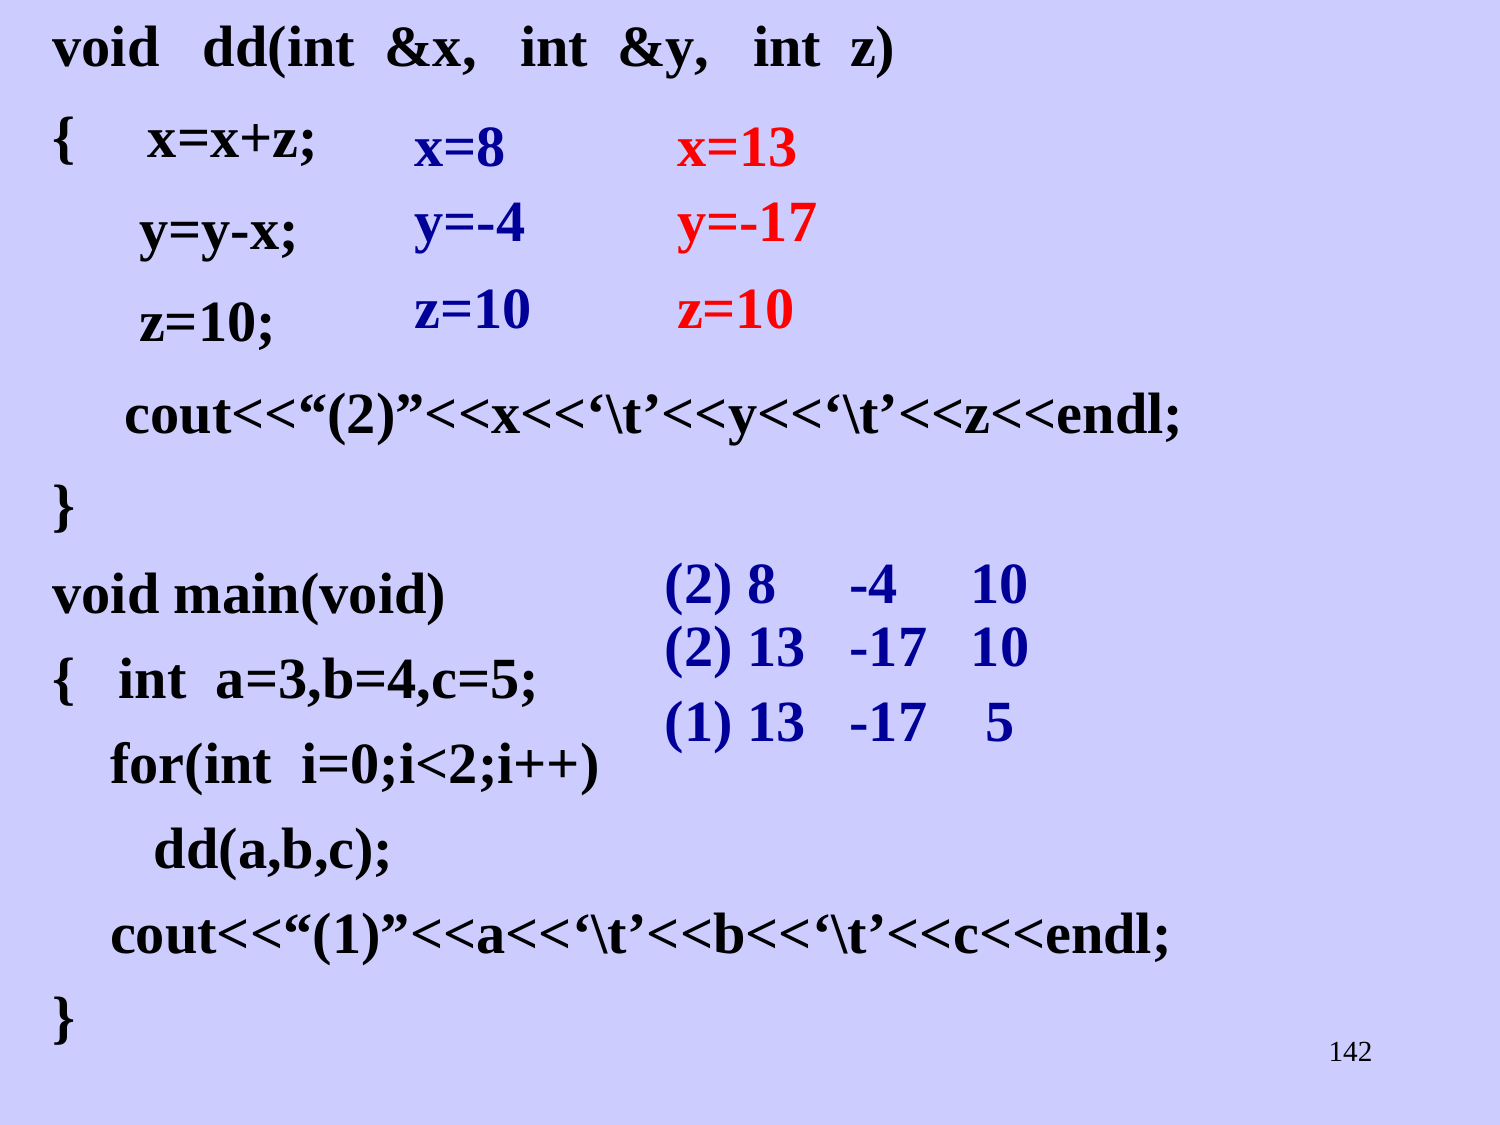

void dd(int &x, int &y, int z)
{ x=x+z;
 y=y-x;
 z=10;
 cout<<“(2)”<<x<<‘\t’<<y<<‘\t’<<z<<endl;
}
x=8
x=13
y=-4
y=-17
z=10
z=10
(2) 8 -4 10
void main(void)
{ int a=3,b=4,c=5;
 for(int i=0;i<2;i++)
 dd(a,b,c);
 cout<<“(1)”<<a<<‘\t’<<b<<‘\t’<<c<<endl;
}
(2) 13 -17 10
(1) 13 -17 5